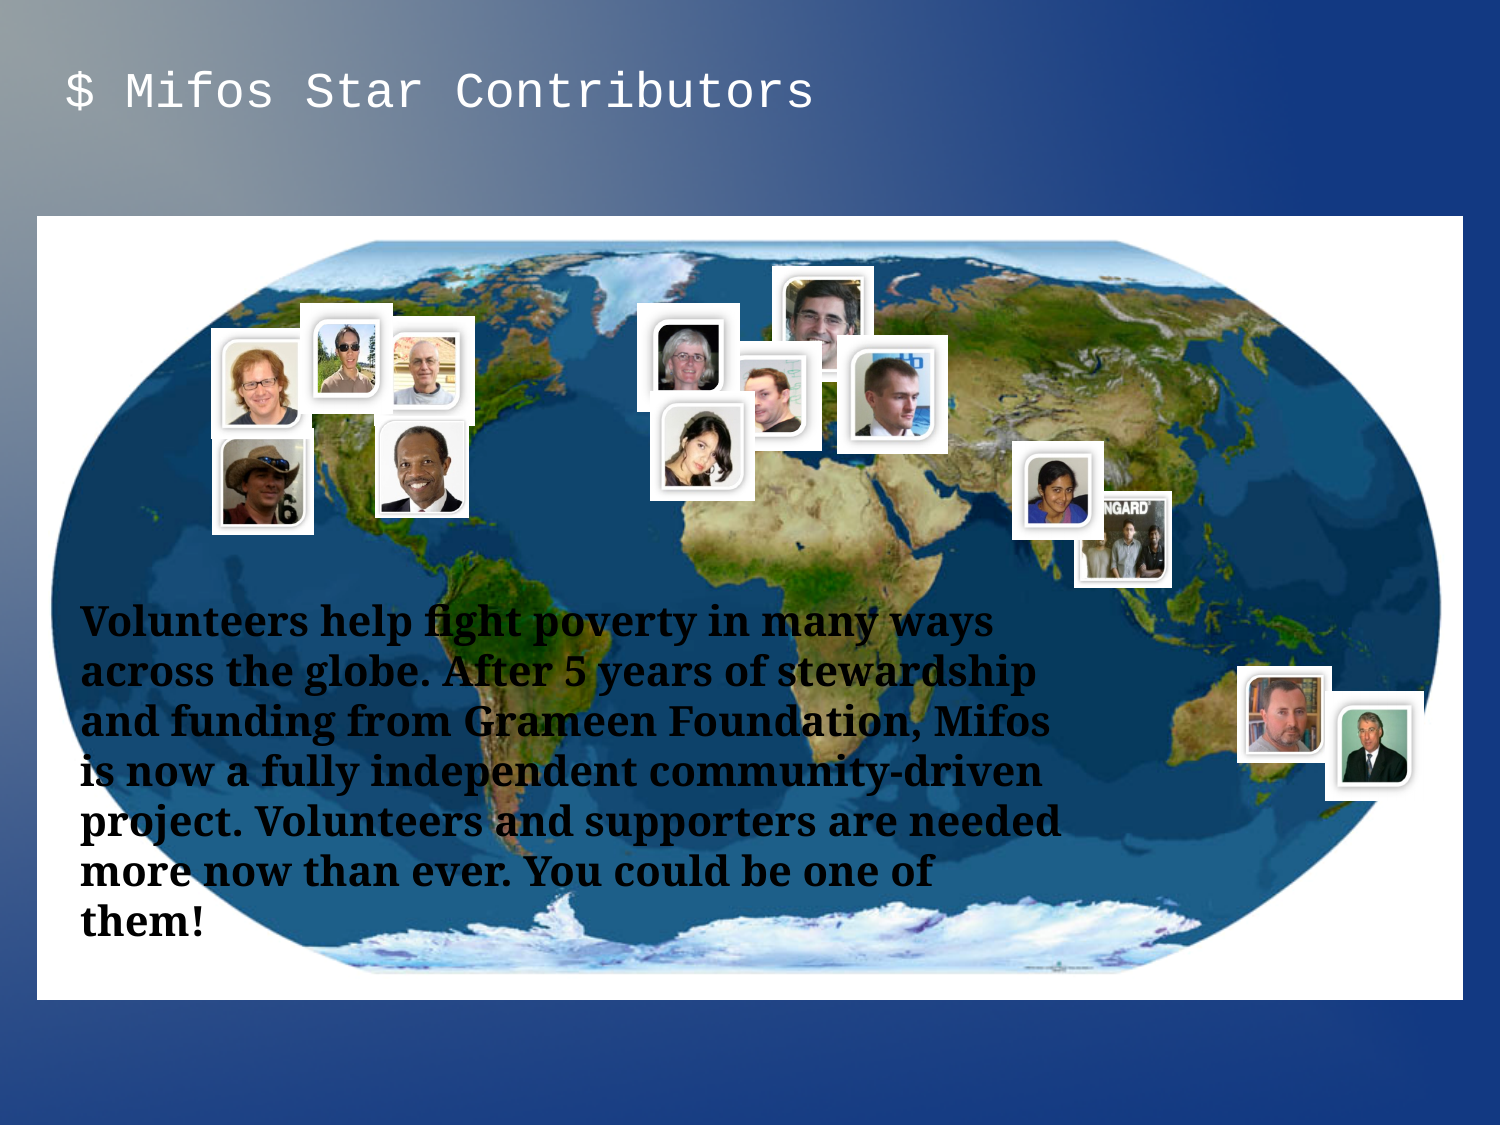

$ Mifos Star Contributors
Volunteers help fight poverty in many ways across the globe. After 5 years of stewardship and funding from Grameen Foundation, Mifos is now a fully independent community-driven project. Volunteers and supporters are needed more now than ever. You could be one of them!